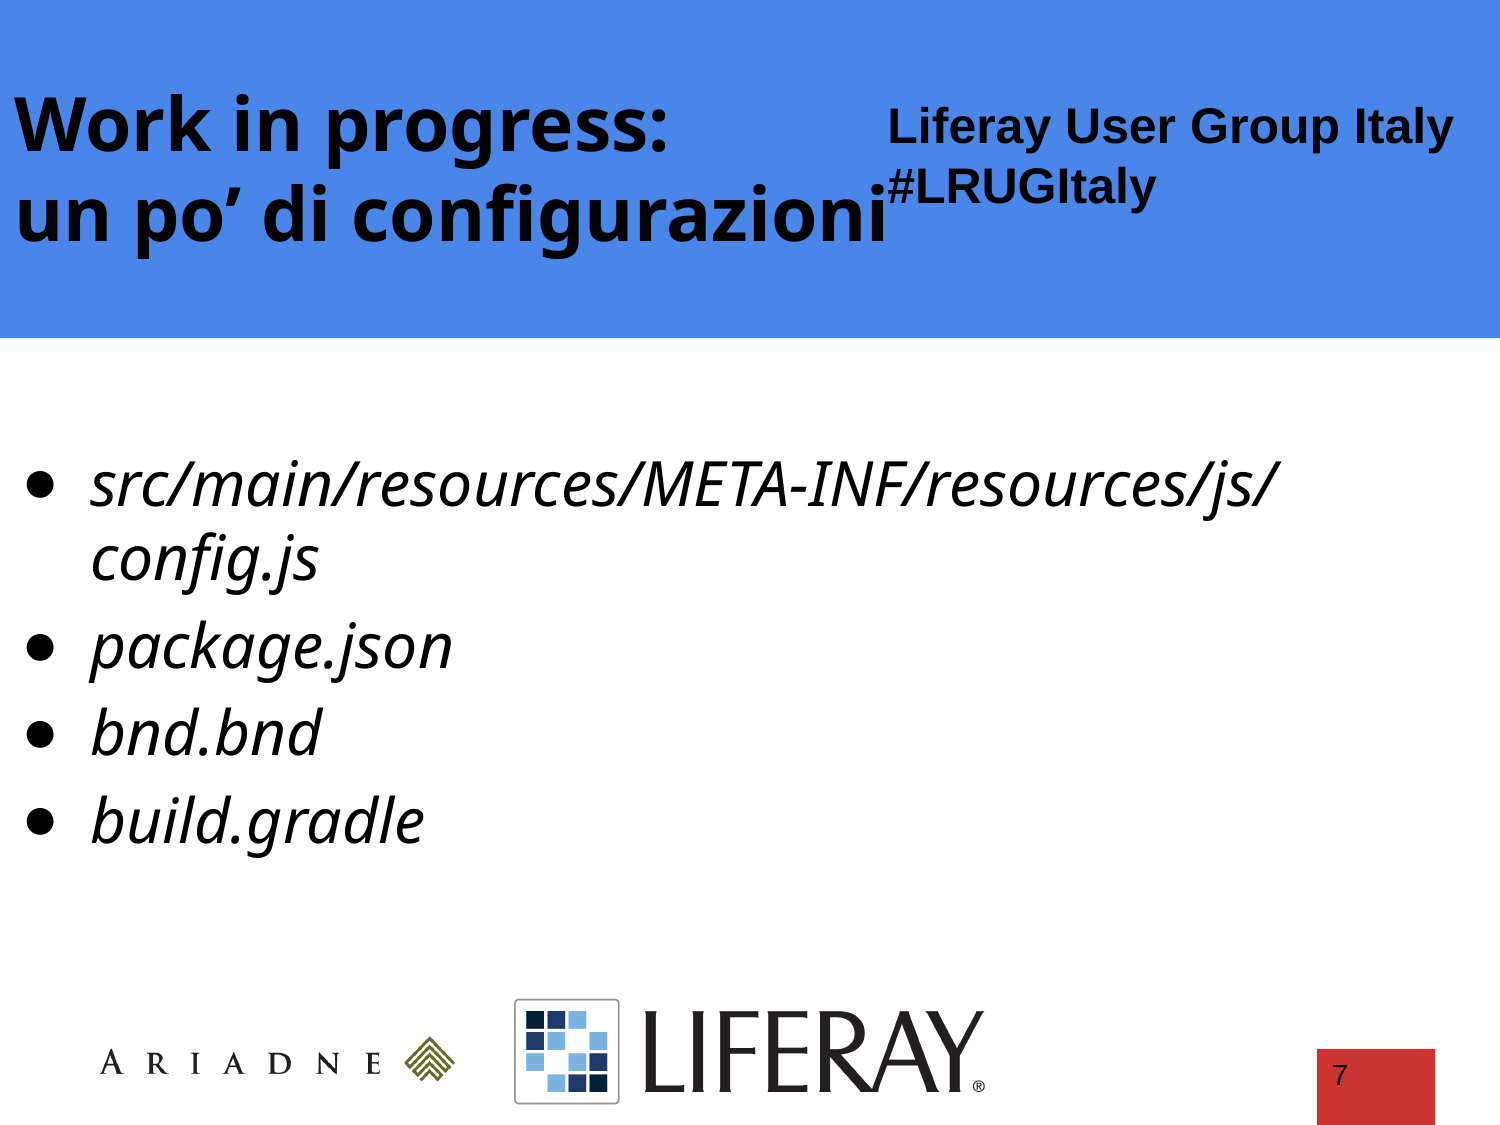

# Work in progress: un po’ di configurazioni
Liferay User Group Italy
#LRUGItaly
src/main/resources/META-INF/resources/js/config.js
package.json
bnd.bnd
build.gradle